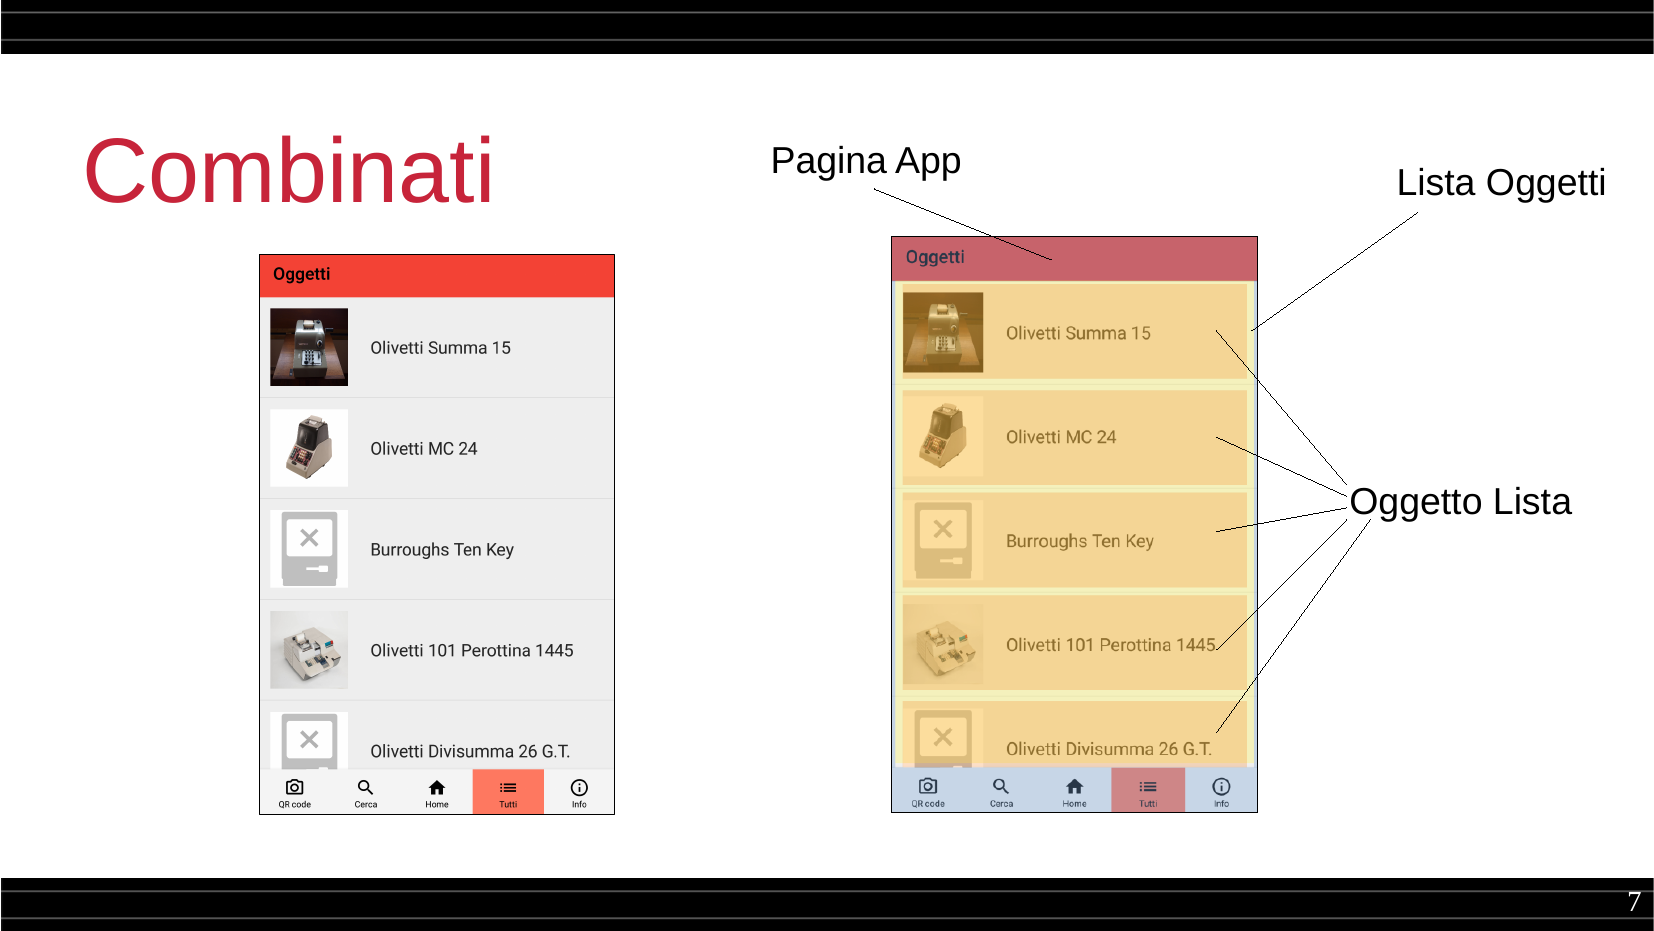

# Combinati
Pagina App
Lista Oggetti
Oggetto Lista